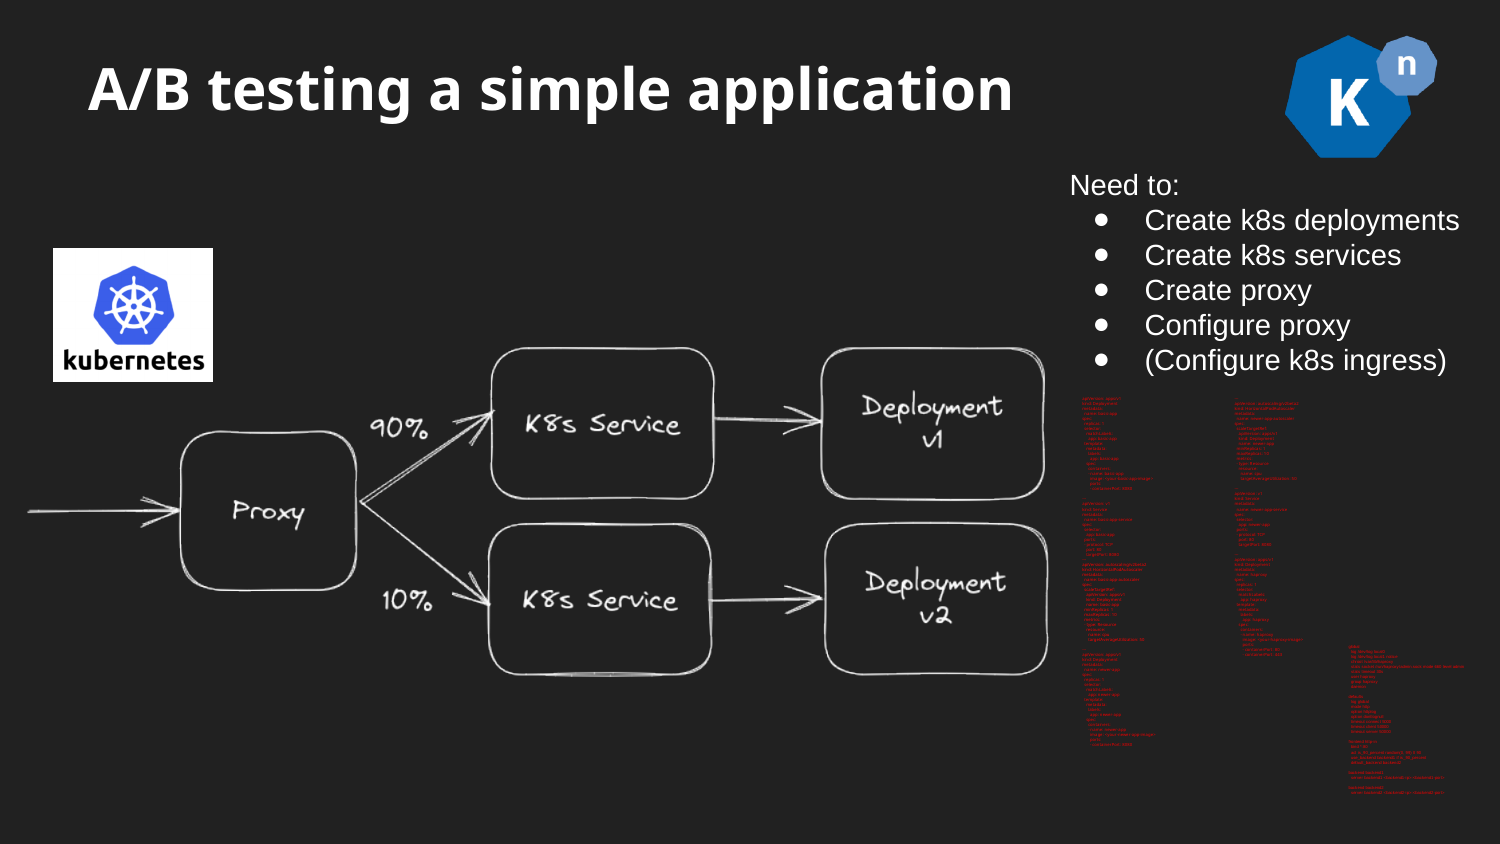

A/B testing a simple application
Need to:
Create k8s deployments
Create k8s services
Create proxy
Configure proxy
(Configure k8s ingress)
apiVersion: apps/v1
kind: Deployment
metadata:
 name: basic-app
spec:
 replicas: 1
 selector:
 matchLabels:
 app: basic-app
 template:
 metadata:
 labels:
 app: basic-app
 spec:
 containers:
 - name: basic-app
 image: <your-basic-app-image>
 ports:
 - containerPort: 8080
---
apiVersion: v1
kind: Service
metadata:
 name: basic-app-service
spec:
 selector:
 app: basic-app
 ports:
 - protocol: TCP
 port: 80
 targetPort: 8080
---
apiVersion: autoscaling/v2beta2
kind: HorizontalPodAutoscaler
metadata:
 name: basic-app-autoscaler
spec:
 scaleTargetRef:
 apiVersion: apps/v1
 kind: Deployment
 name: basic-app
 minReplicas: 1
 maxReplicas: 10
 metrics:
 - type: Resource
 resource:
 name: cpu
 targetAverageUtilization: 50
---
apiVersion: apps/v1
kind: Deployment
metadata:
 name: newer-app
spec:
 replicas: 1
 selector:
 matchLabels:
 app: newer-app
 template:
 metadata:
 labels:
 app: newer-app
 spec:
 containers:
 - name: newer-app
 image: <your-newer-app-image>
 ports:
 - containerPort: 8080
---
apiVersion: autoscaling/v2beta2
kind: HorizontalPodAutoscaler
metadata:
 name: newer-app-autoscaler
spec:
 scaleTargetRef:
 apiVersion: apps/v1
 kind: Deployment
 name: newer-app
 minReplicas: 1
 maxReplicas: 10
 metrics:
 - type: Resource
 resource:
 name: cpu
 targetAverageUtilization: 50
---
apiVersion: v1
kind: Service
metadata:
 name: newer-app-service
spec:
 selector:
 app: newer-app
 ports:
 - protocol: TCP
 port: 80
 targetPort: 8080
---
apiVersion: apps/v1
kind: Deployment
metadata:
 name: haproxy
spec:
 replicas: 1
 selector:
 matchLabels:
 app: haproxy
 template:
 metadata:
 labels:
 app: haproxy
 spec:
 containers:
 - name: haproxy
 image: <your-haproxy-image>
 ports:
 - containerPort: 80
 - containerPort: 443
global
 log /dev/log local0
 log /dev/log local1 notice
 chroot /var/lib/haproxy
 stats socket /run/haproxy/admin.sock mode 660 level admin
 stats timeout 30s
 user haproxy
 group haproxy
 daemon
defaults
 log global
 mode http
 option httplog
 option dontlognull
 timeout connect 5000
 timeout client 50000
 timeout server 50000
frontend http-in
 bind *:80
 acl is_90_percent random(0, 99) lt 90
 use_backend backend1 if is_90_percent
 default_backend backend2
backend backend1
 server backend1 <backend1-ip>:<backend1-port>
backend backend2
 server backend2 <backend2-ip>:<backend2-port>